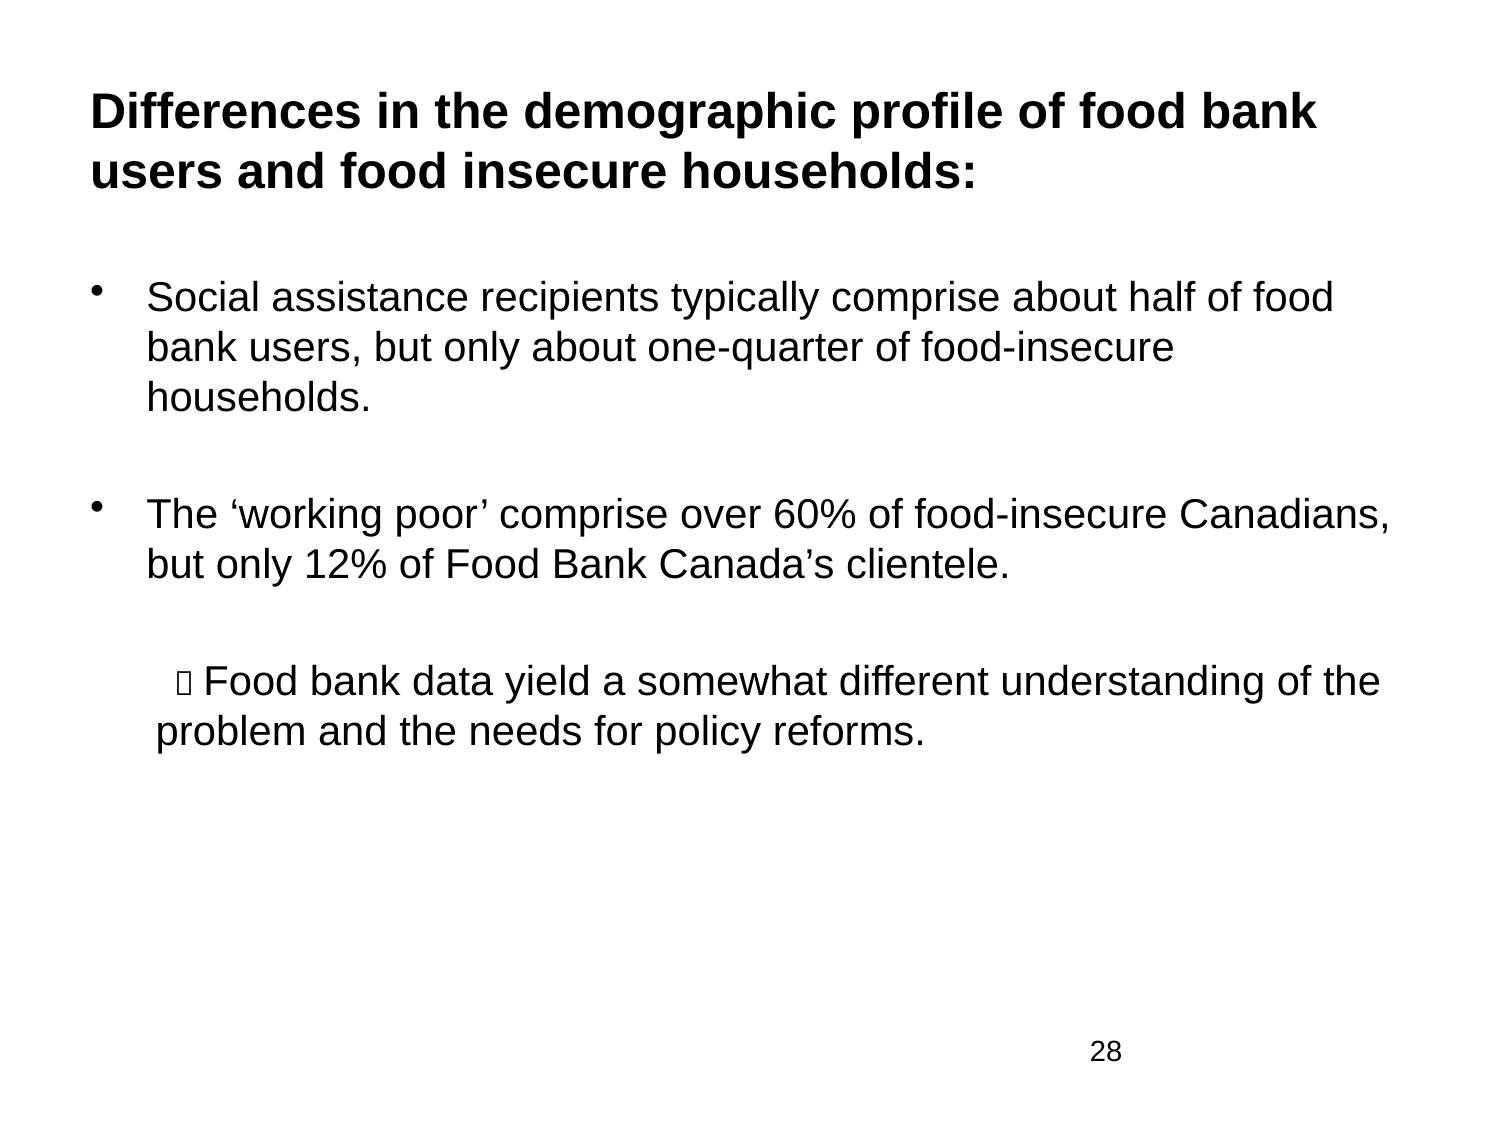

# Differences in the demographic profile of food bank users and food insecure households:
Social assistance recipients typically comprise about half of food bank users, but only about one-quarter of food-insecure households.
The ‘working poor’ comprise over 60% of food-insecure Canadians, but only 12% of Food Bank Canada’s clientele.
  Food bank data yield a somewhat different understanding of the problem and the needs for policy reforms.